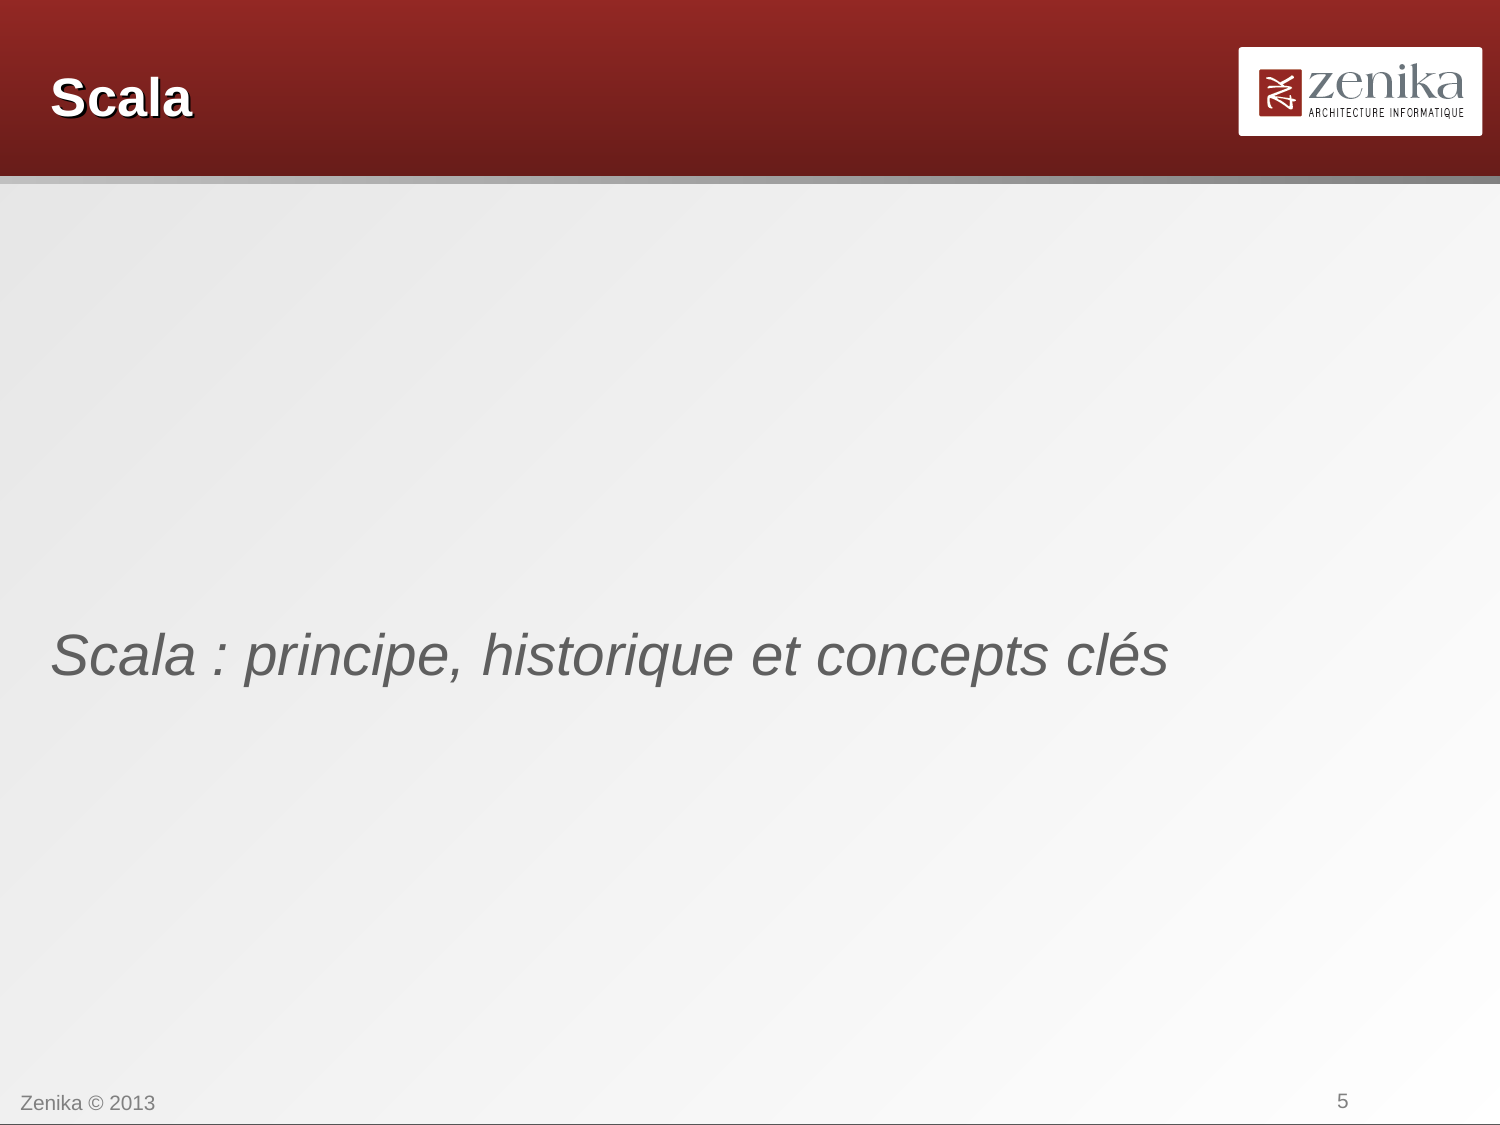

# Scala
Scala : principe, historique et concepts clés